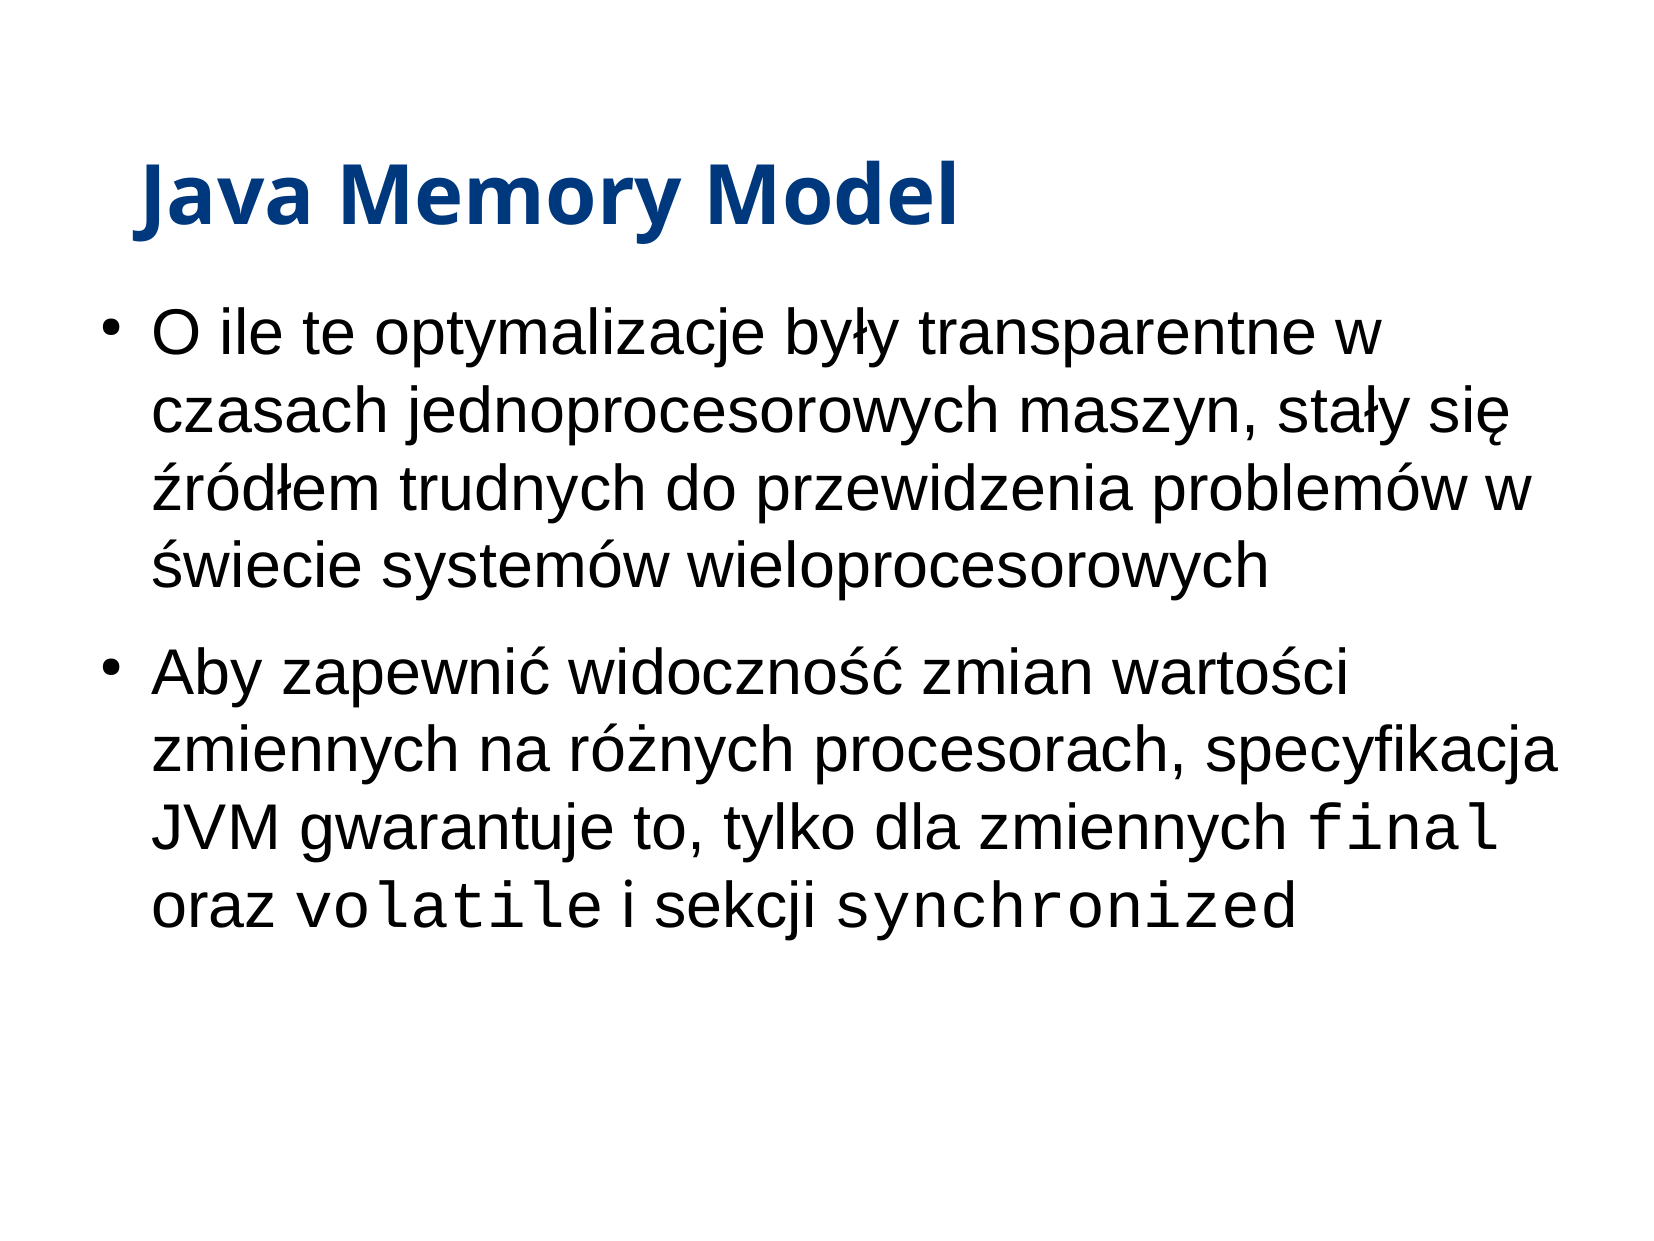

# Java Memory Model
O ile te optymalizacje były transparentne w czasach jednoprocesorowych maszyn, stały się źródłem trudnych do przewidzenia problemów w świecie systemów wieloprocesorowych
Aby zapewnić widoczność zmian wartości zmiennych na różnych procesorach, specyfikacja JVM gwarantuje to, tylko dla zmiennych final oraz volatile i sekcji synchronized